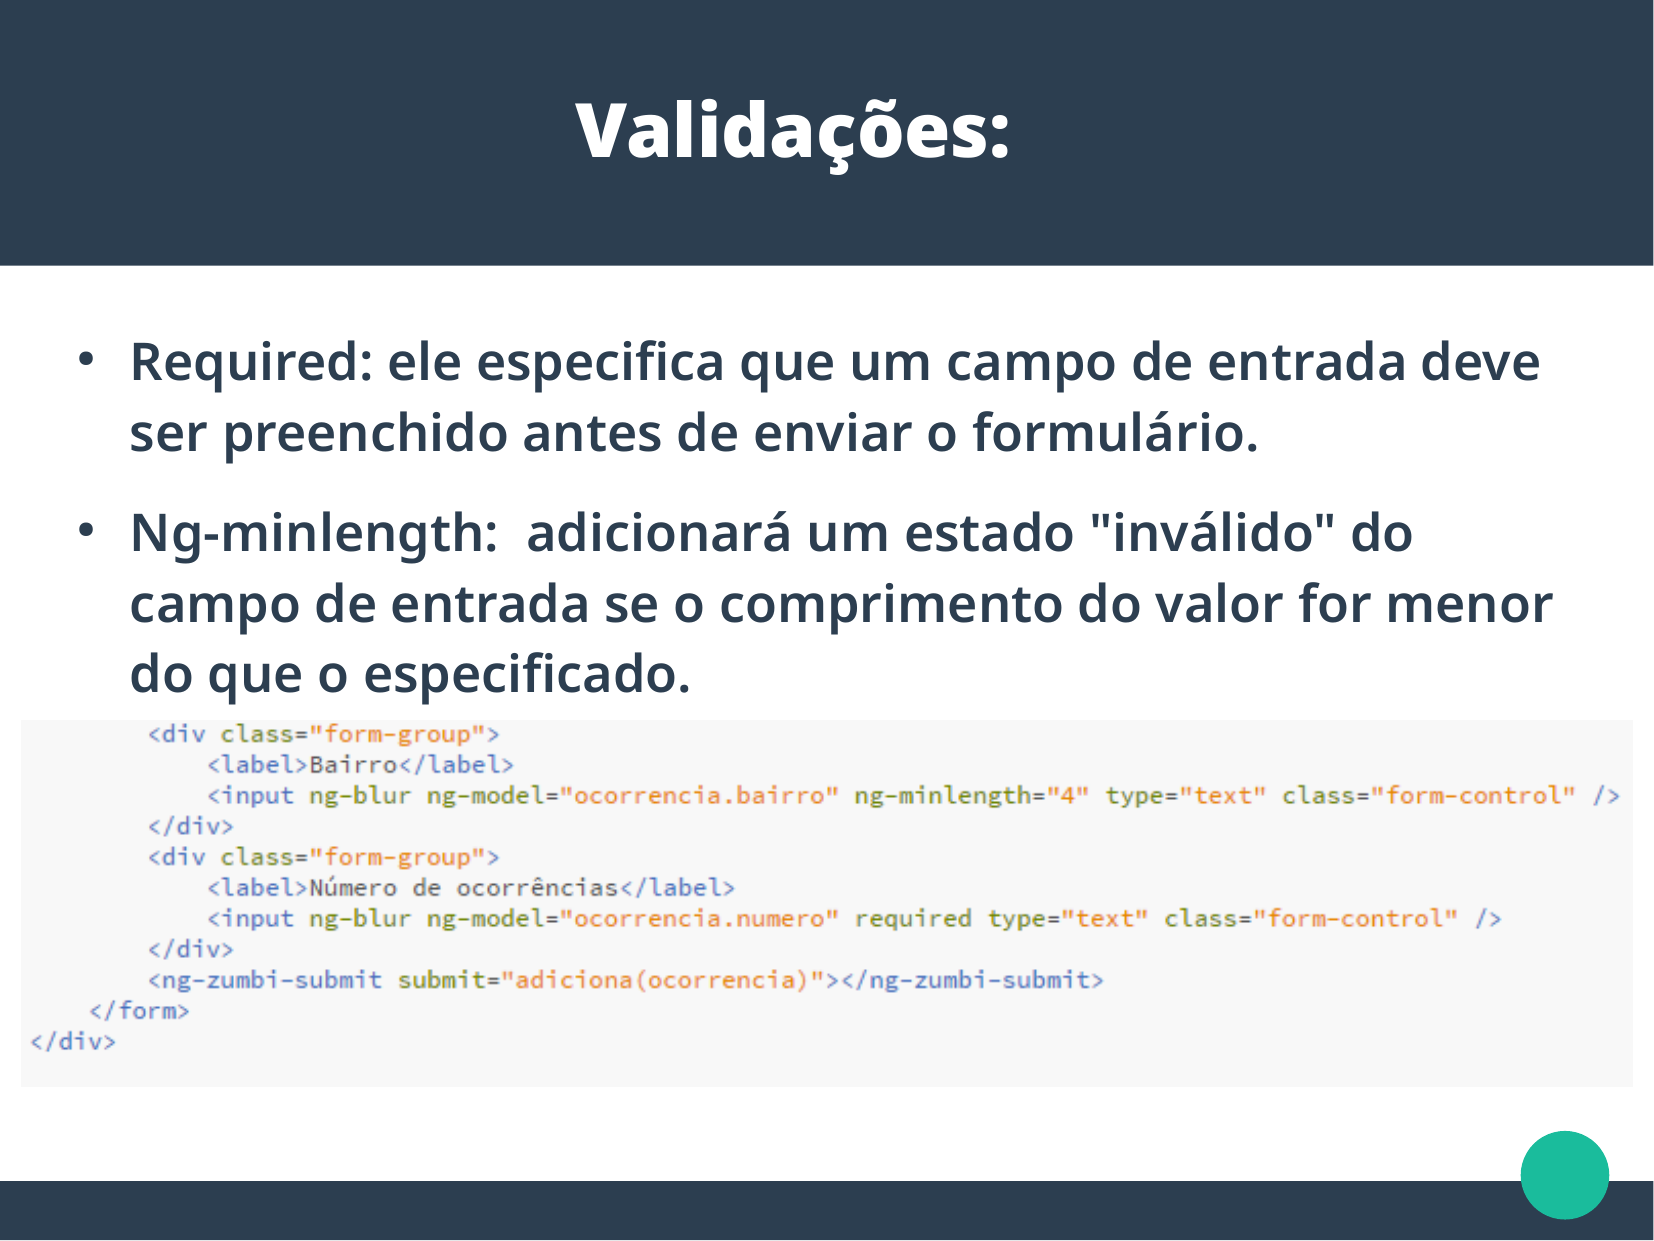

# Validações:
Required: ele especifica que um campo de entrada deve ser preenchido antes de enviar o formulário.
Ng-minlength: adicionará um estado "inválido" do campo de entrada se o comprimento do valor for menor do que o especificado.